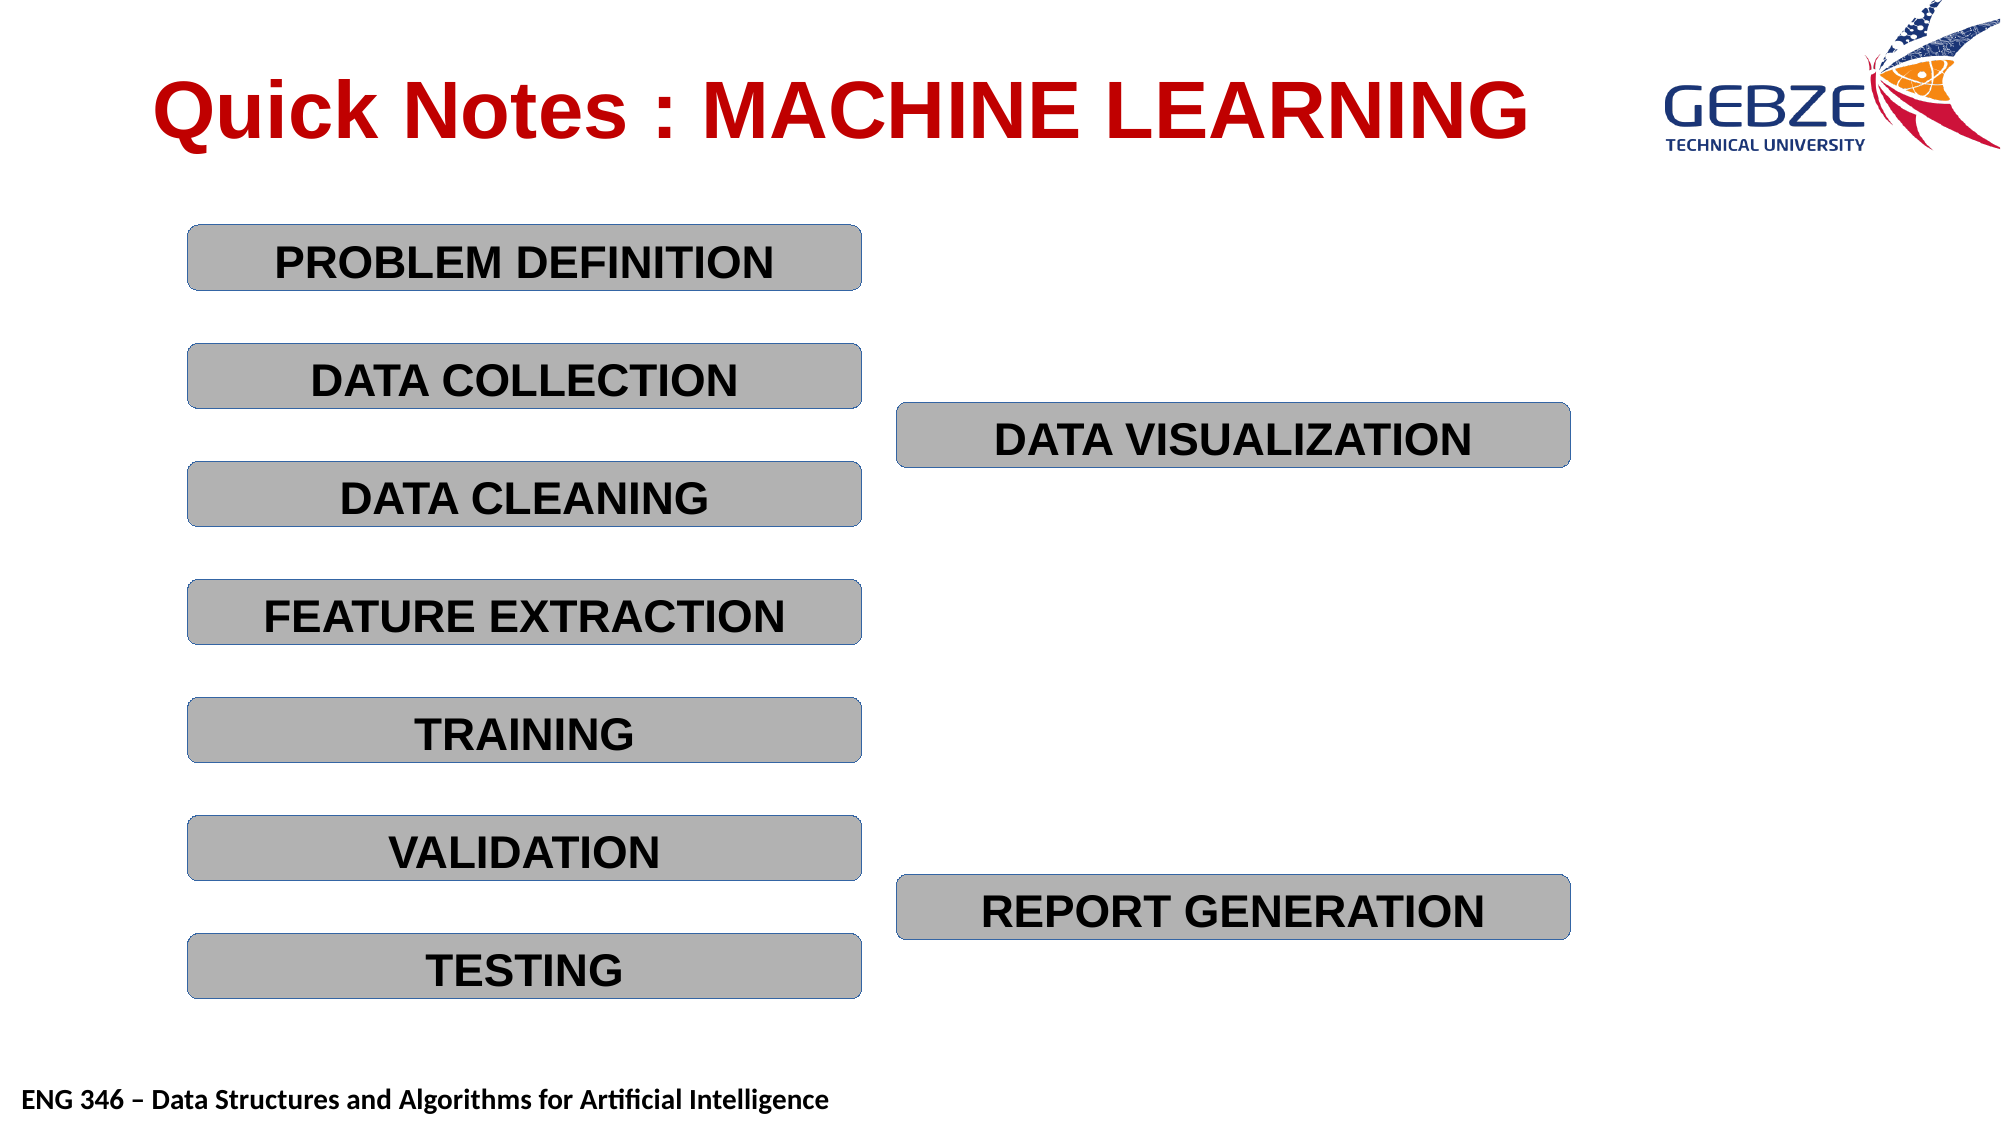

# Quick Notes : MACHINE LEARNING
PROBLEM DEFINITION
DATA COLLECTION
DATA VISUALIZATION
DATA CLEANING
FEATURE EXTRACTION
TRAINING
VALIDATION
VALIDATION
REPORT GENERATION
TESTING